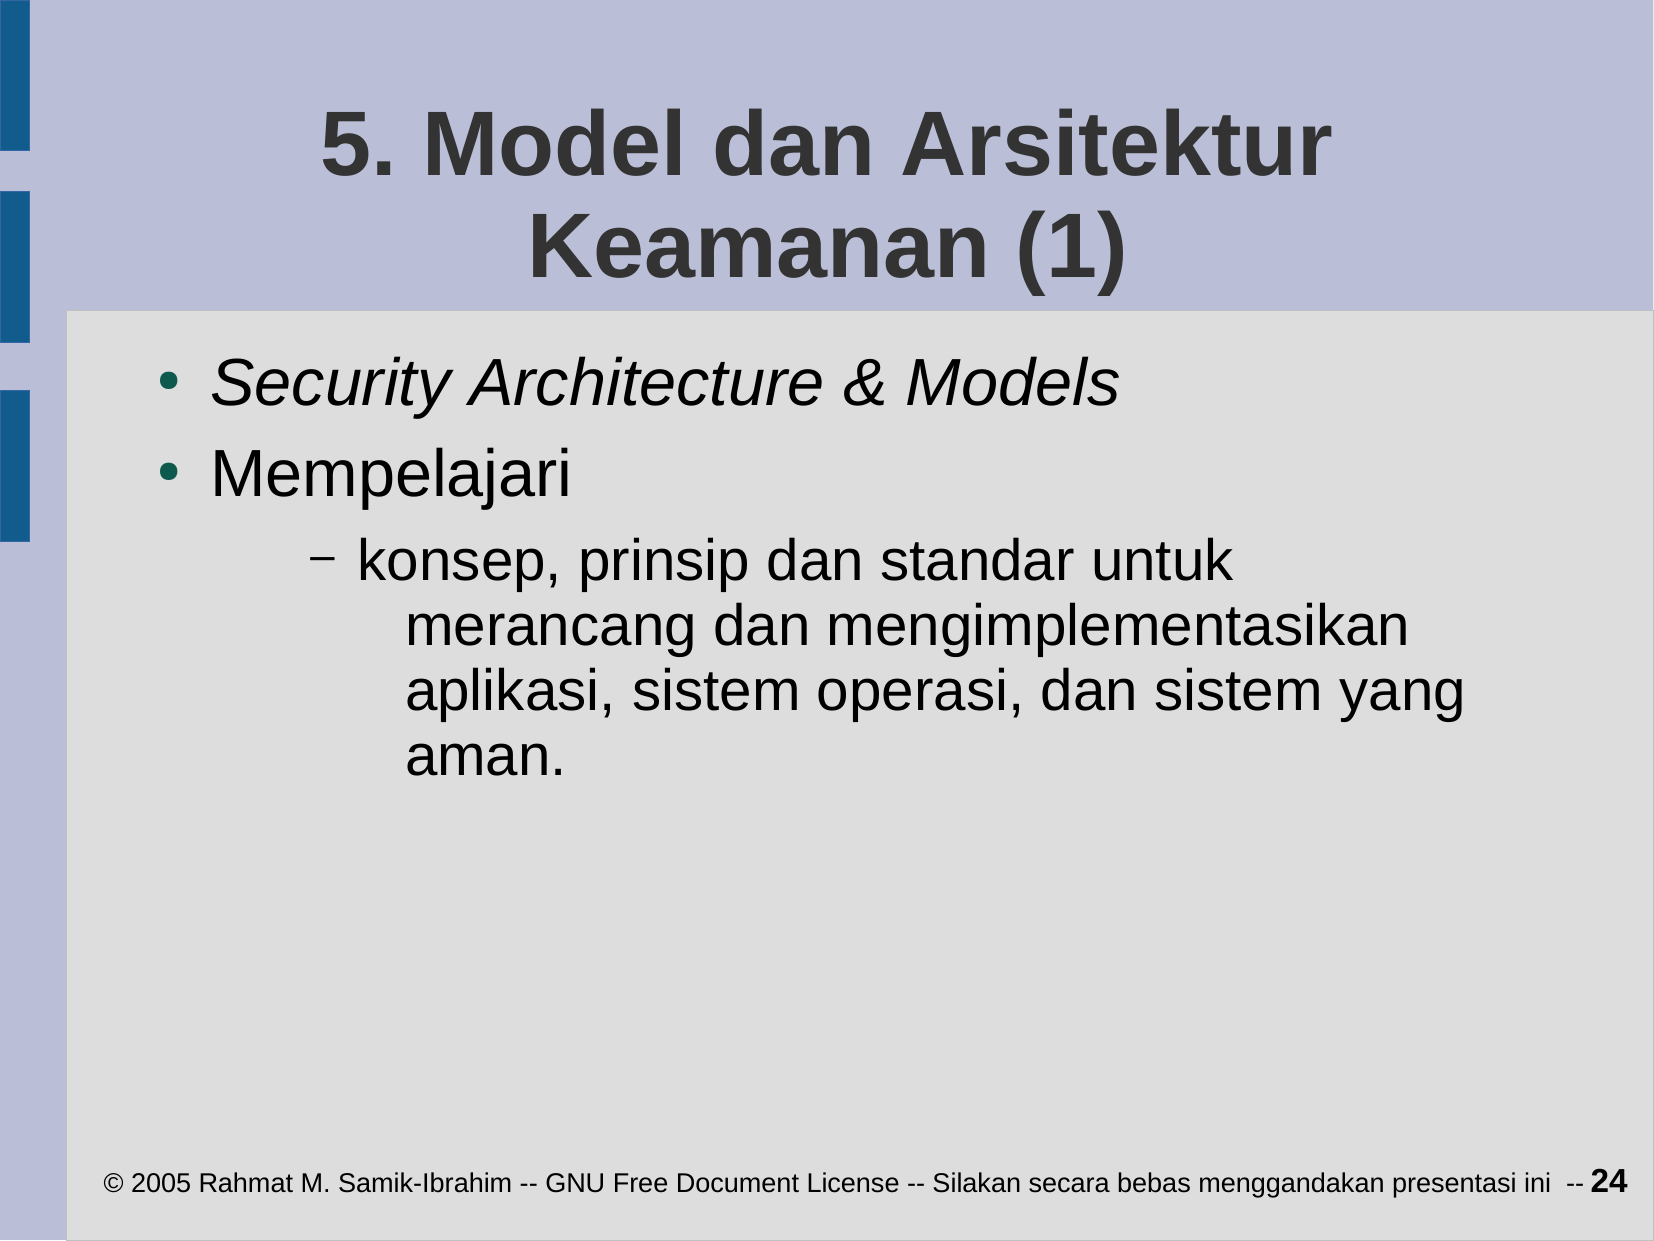

# 5. Model dan Arsitektur Keamanan (1)
Security Architecture & Models
Mempelajari
konsep, prinsip dan standar untuk merancang dan mengimplementasikan aplikasi, sistem operasi, dan sistem yang aman.